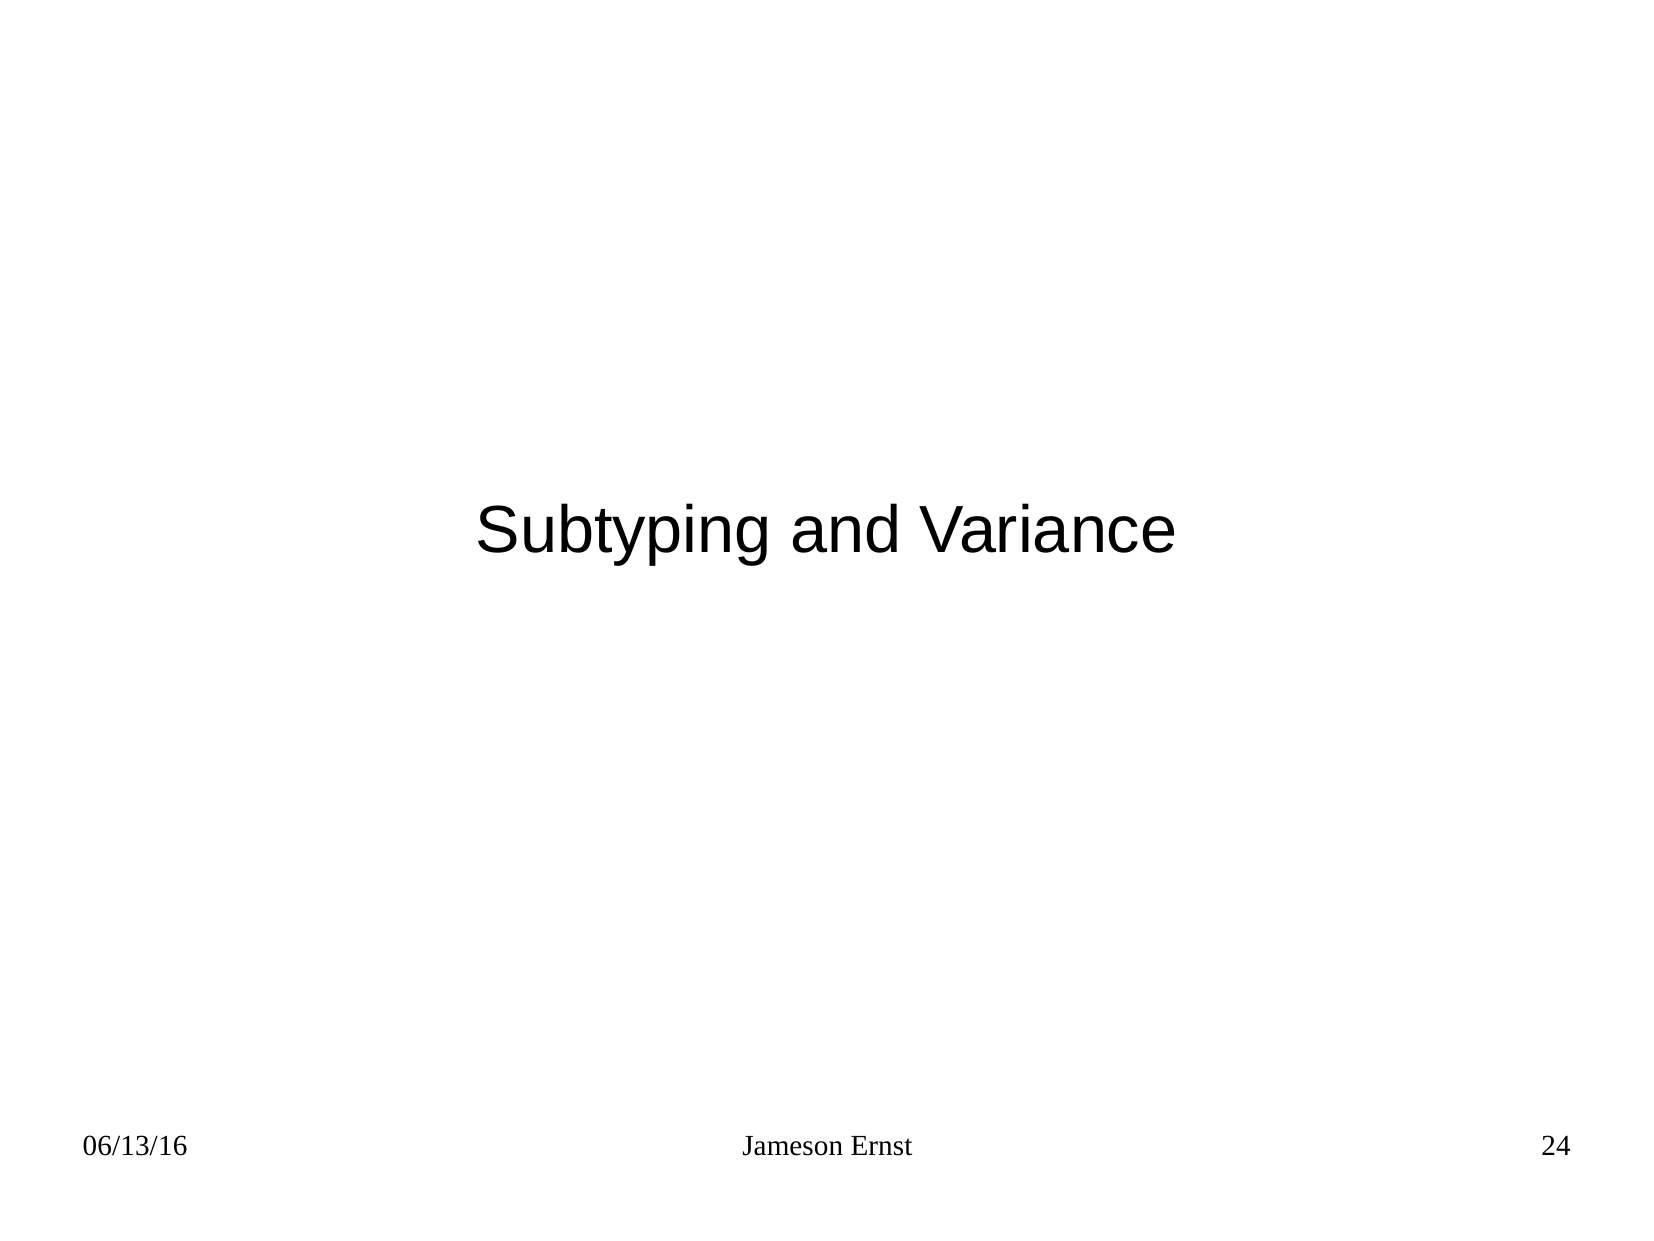

# Subtyping and Variance
06/13/16
Jameson Ernst
24